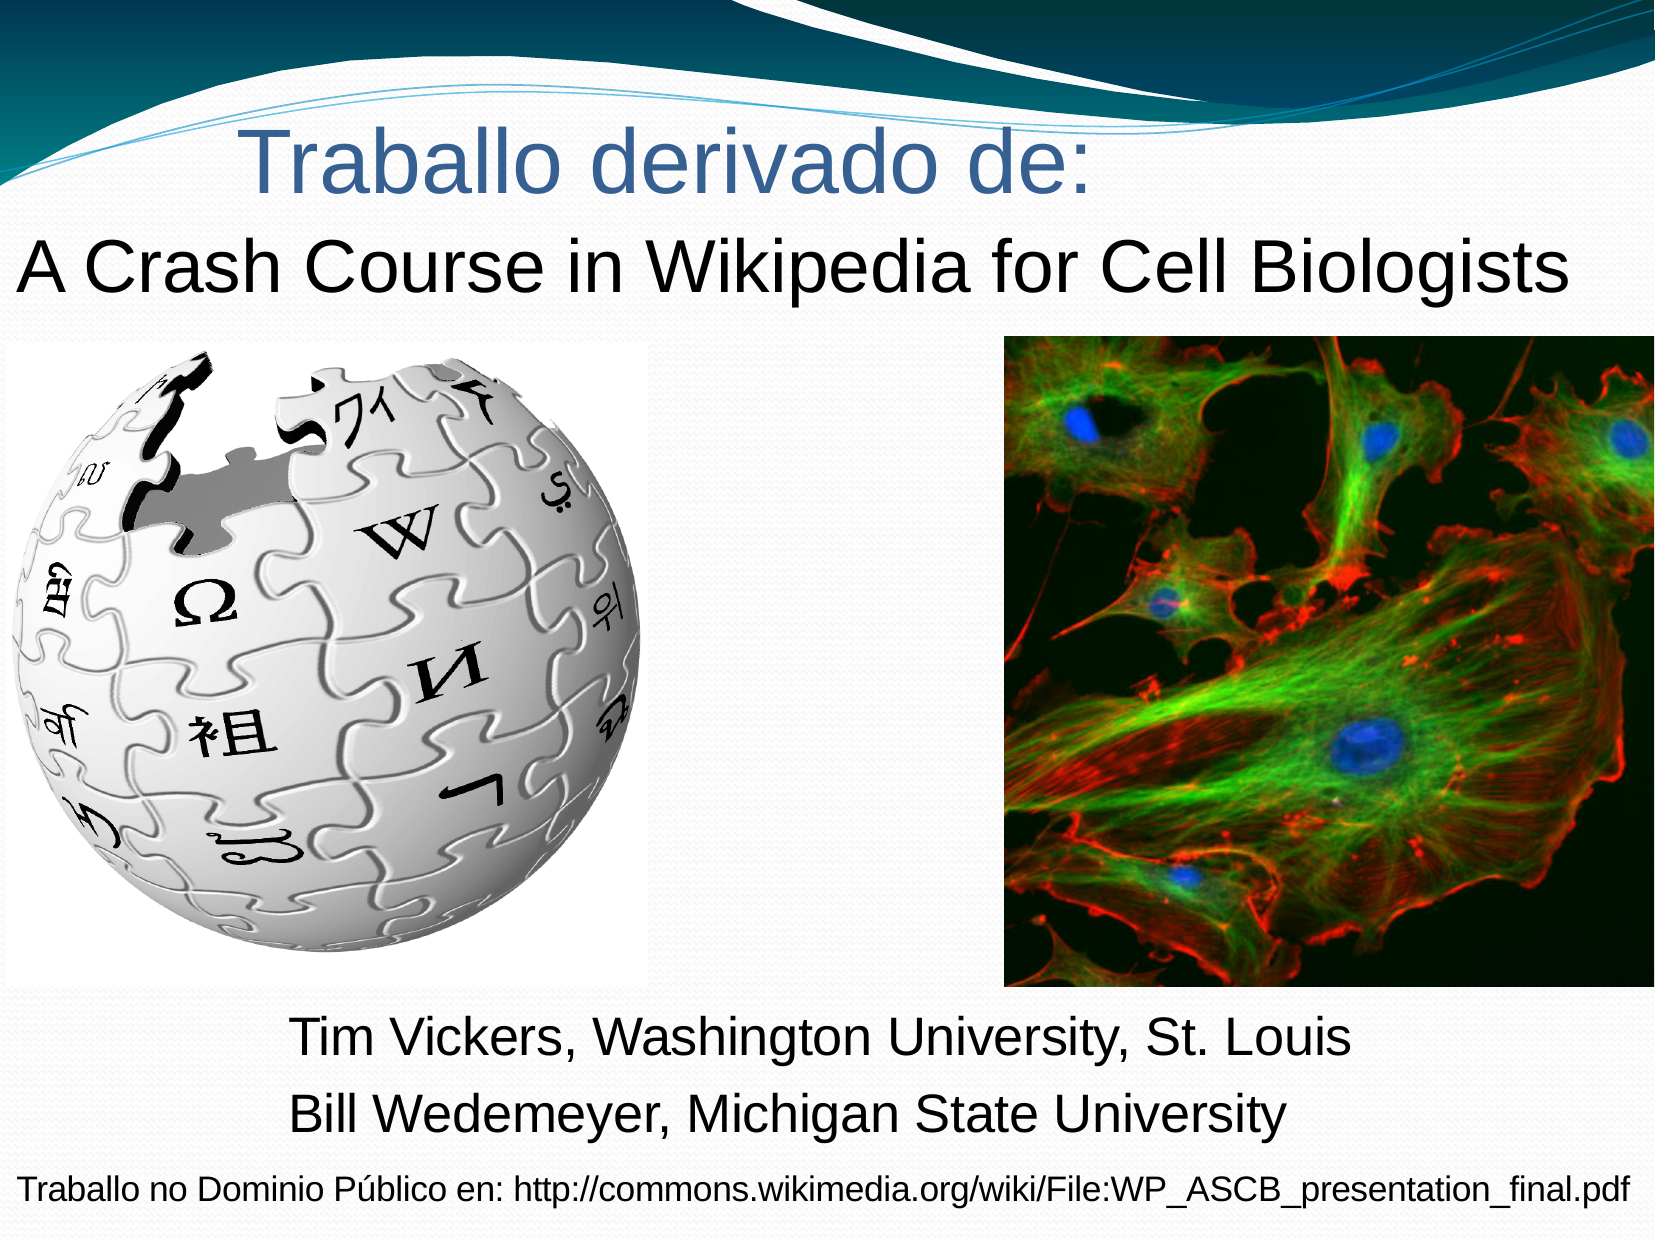

Traballo derivado de:
# A Crash Course in Wikipedia for Cell Biologists
Tim Vickers, Washington University, St. Louis
Bill Wedemeyer, Michigan State University
Traballo no Dominio Público en: http://commons.wikimedia.org/wiki/File:WP_ASCB_presentation_final.pdf